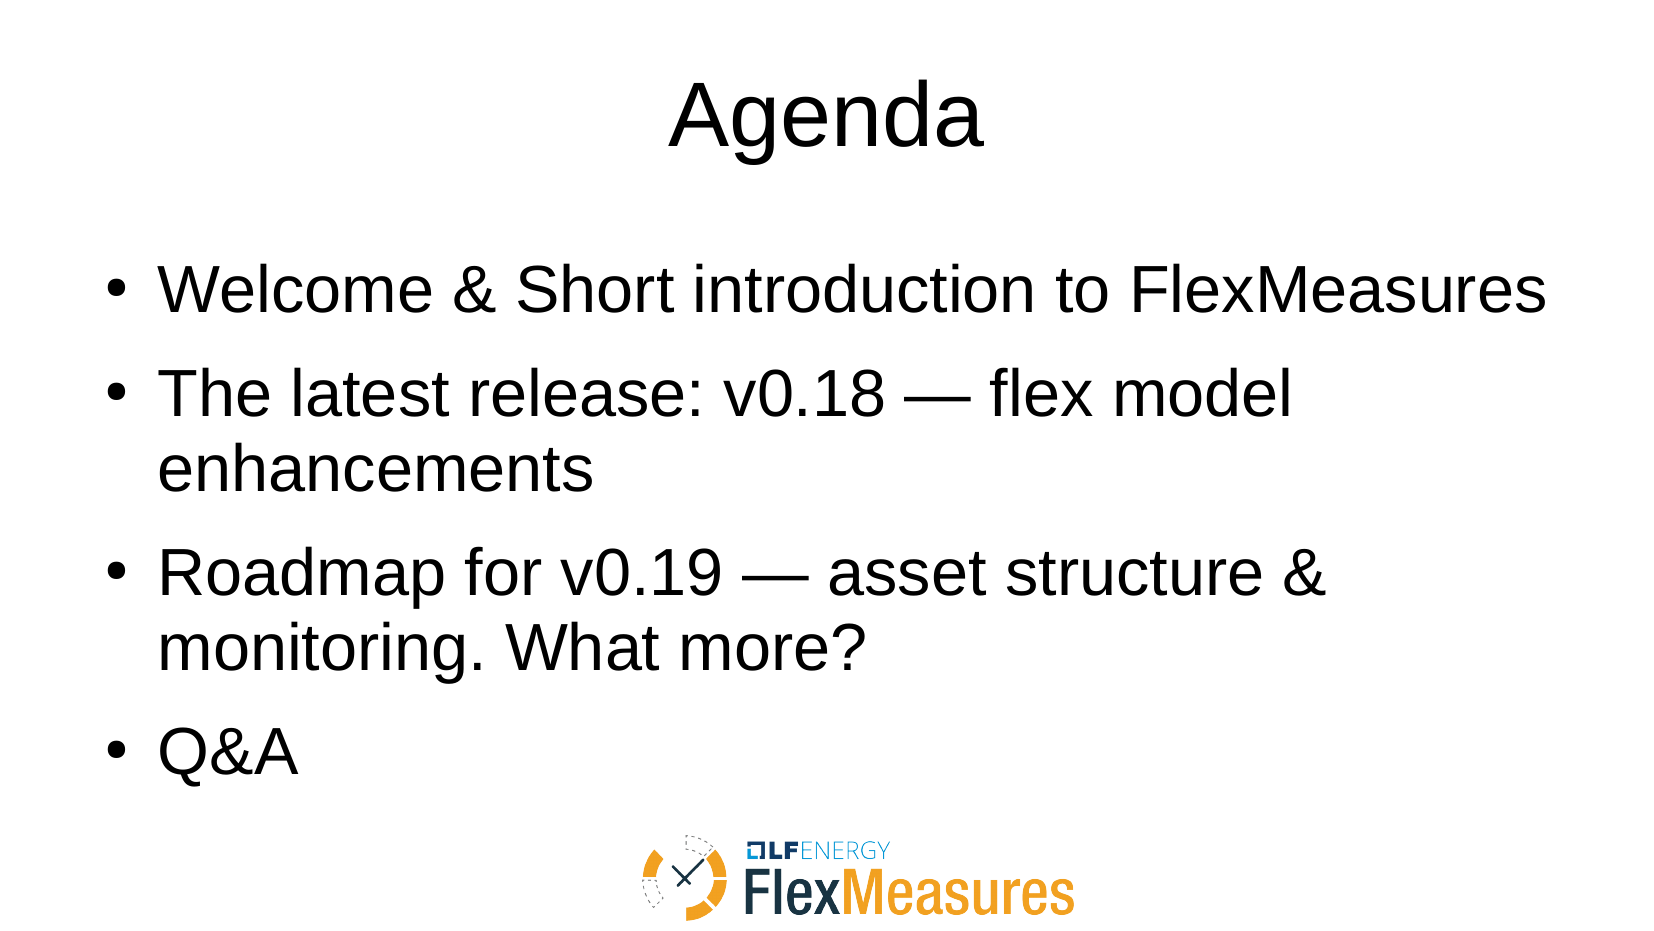

# Agenda
Welcome & Short introduction to FlexMeasures
The latest release: v0.18 ― flex model enhancements
Roadmap for v0.19 ― asset structure & monitoring. What more?
Q&A